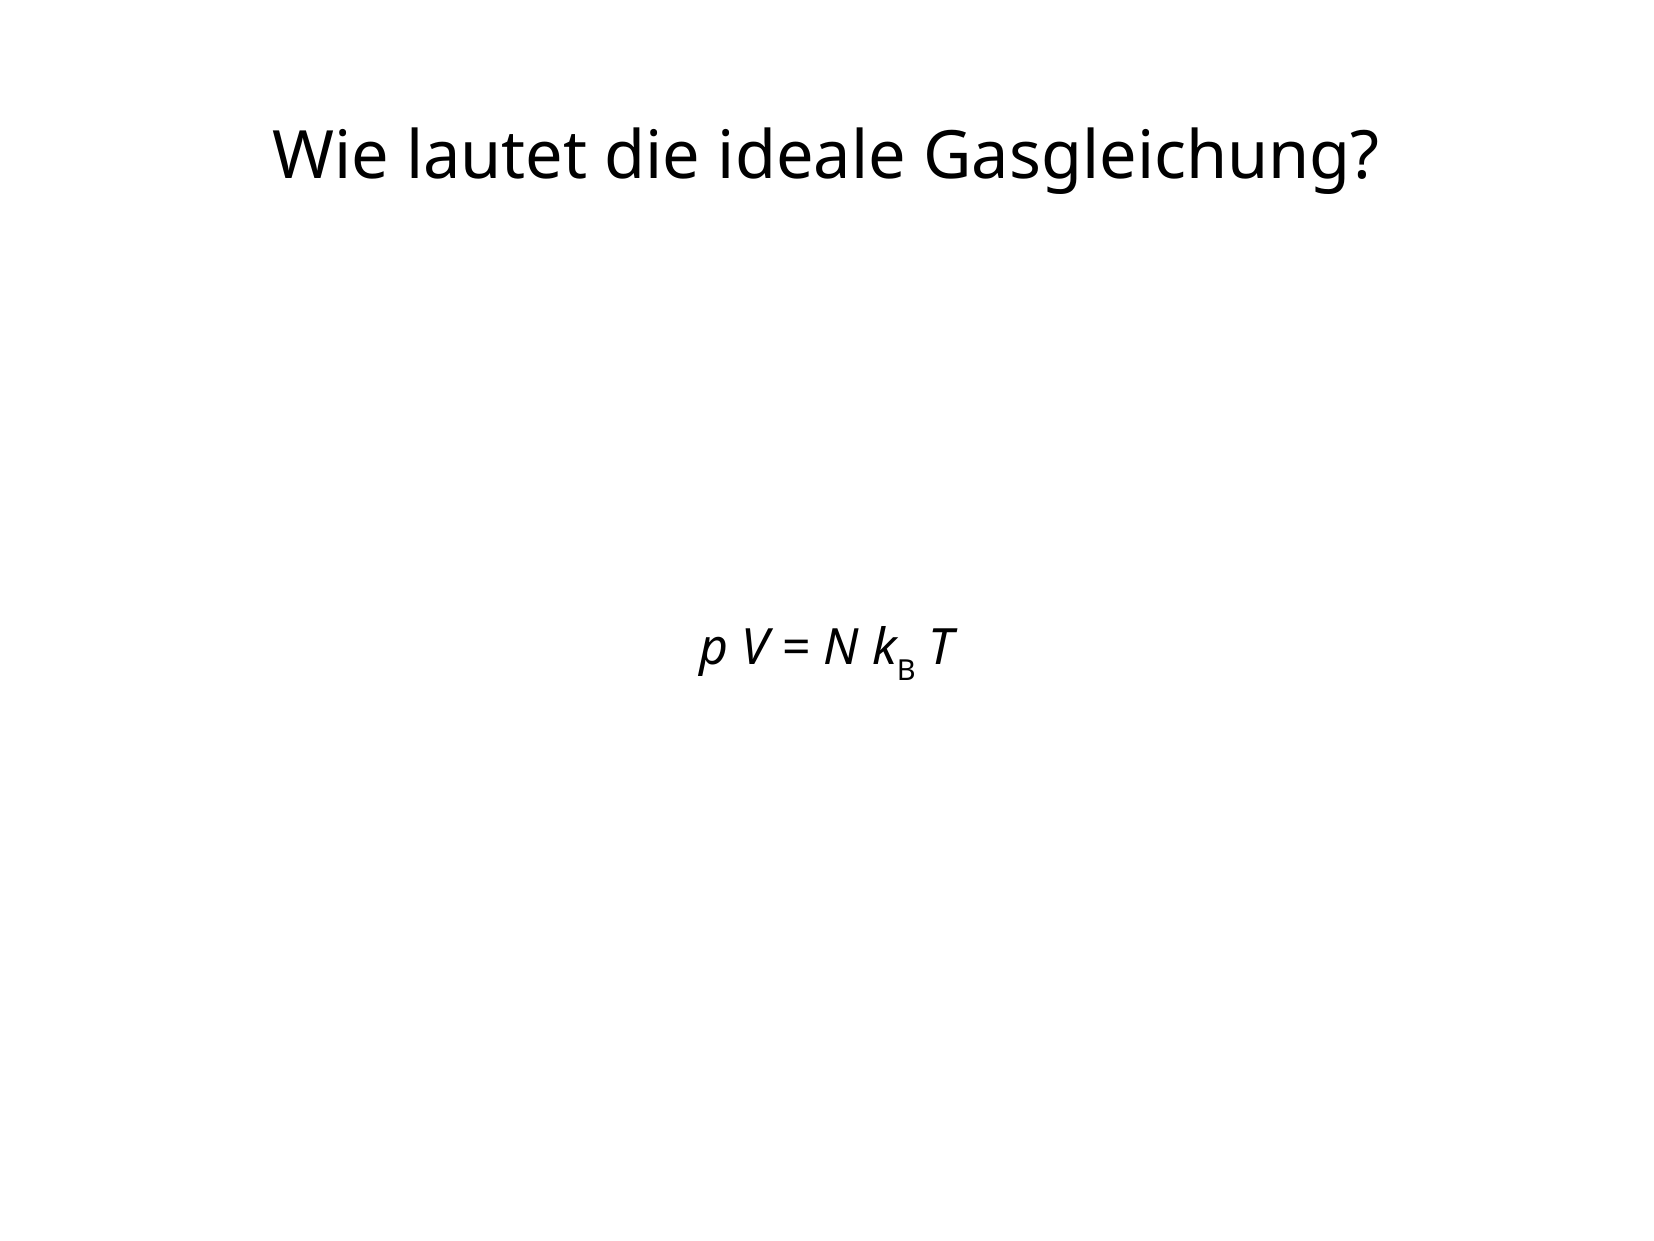

# Wie lautet die ideale Gasgleichung?
p V = N kB T